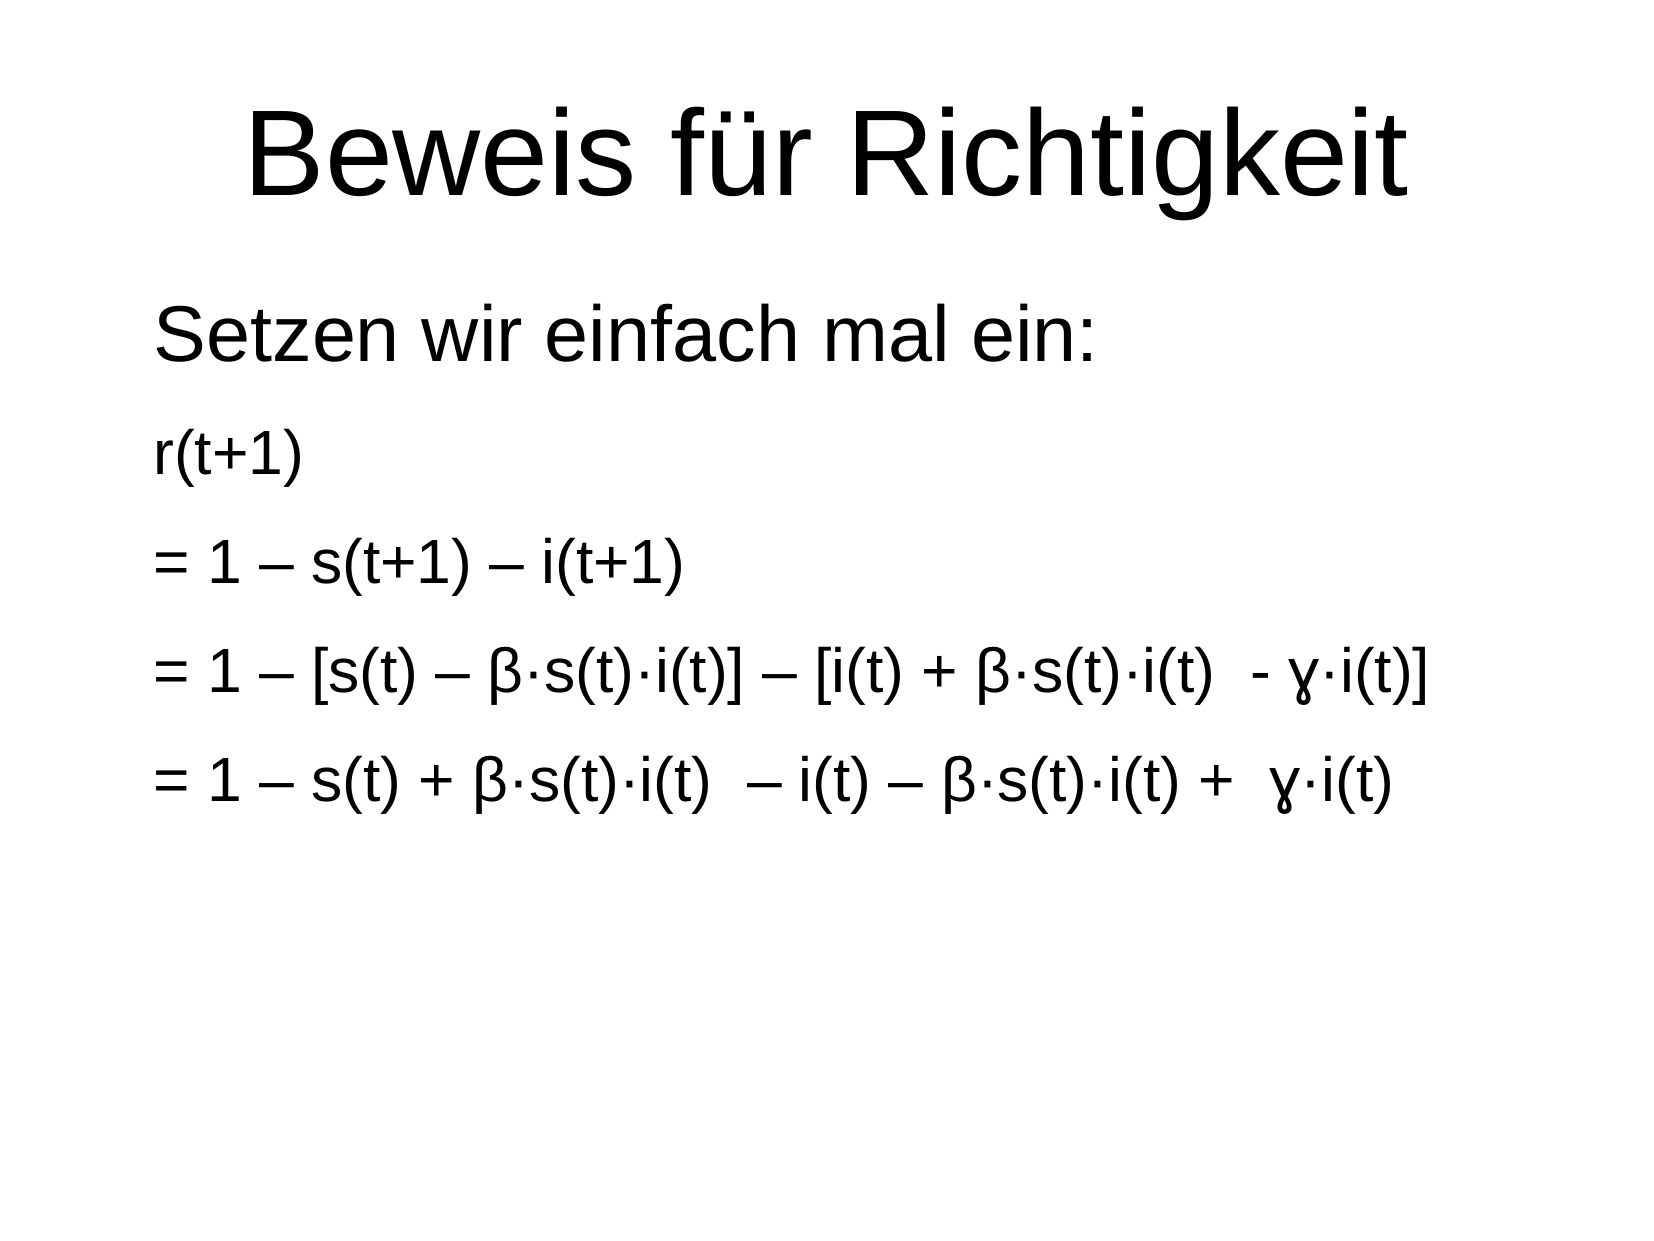

# Beweis für Richtigkeit
Setzen wir einfach mal ein:
r(t+1)
= 1 – s(t+1) – i(t+1)
= 1 – [s(t) – β·s(t)·i(t)] – [i(t) + β·s(t)·i(t) - ɣ·i(t)]
= 1 – s(t) + β·s(t)·i(t) – i(t) – β·s(t)·i(t) + ɣ·i(t)